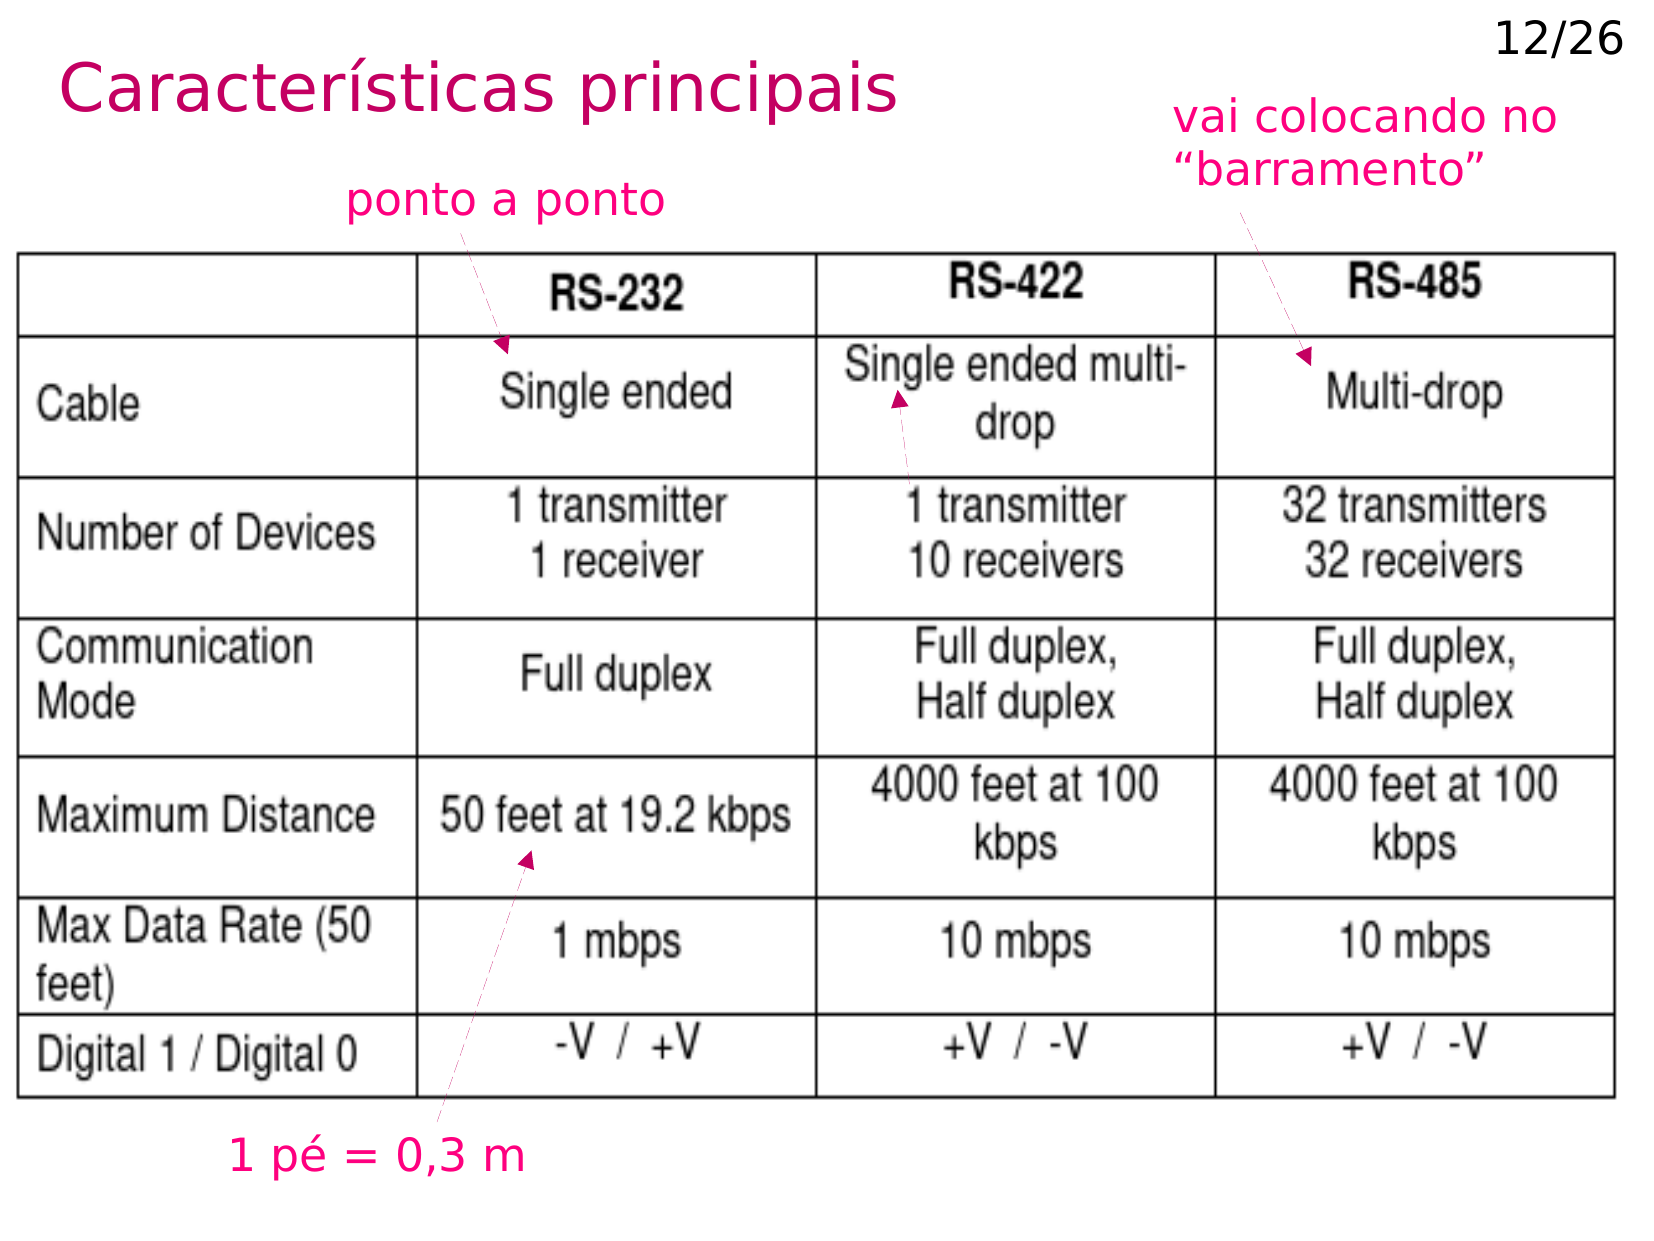

12
# Características principais
vai colocando no “barramento”
ponto a ponto
1 pé = 0,3 m